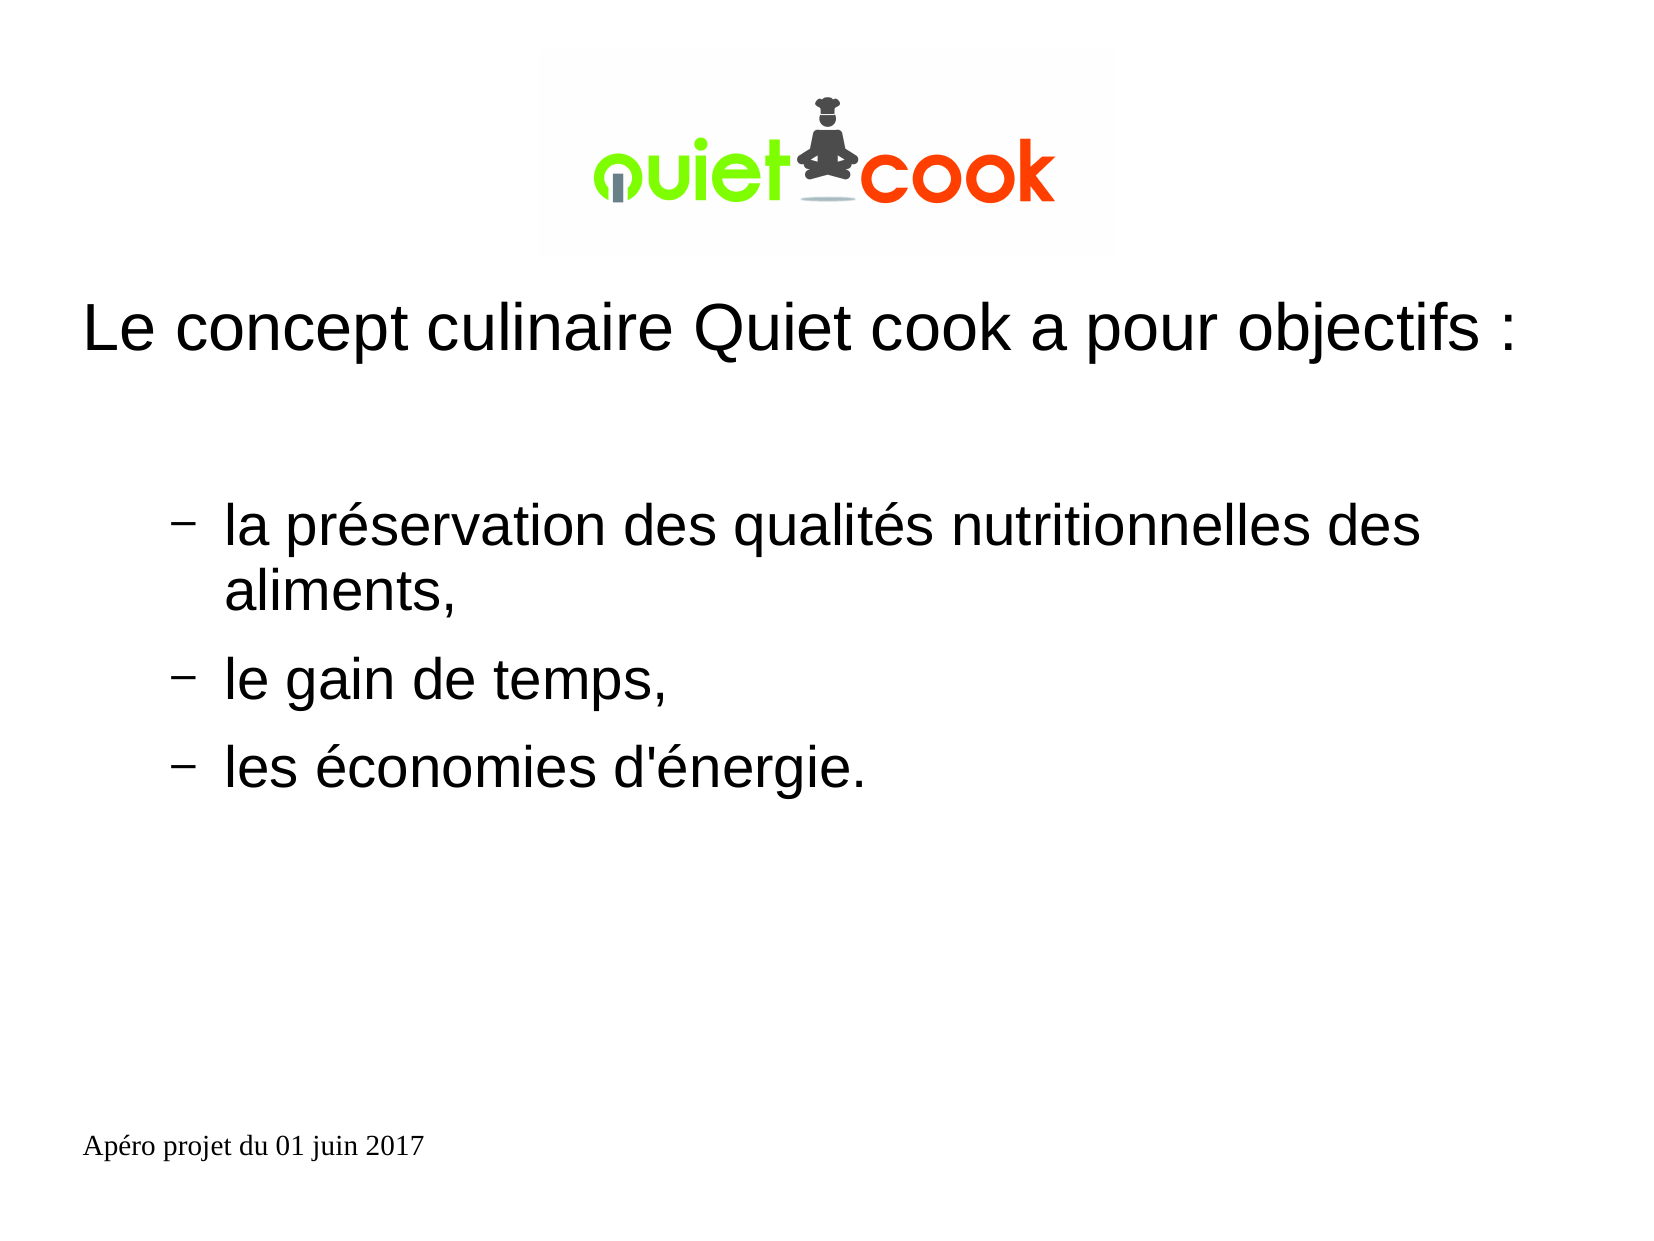

#
Le concept culinaire Quiet cook a pour objectifs :
la préservation des qualités nutritionnelles des aliments,
le gain de temps,
les économies d'énergie.
Apéro projet du 01 juin 2017